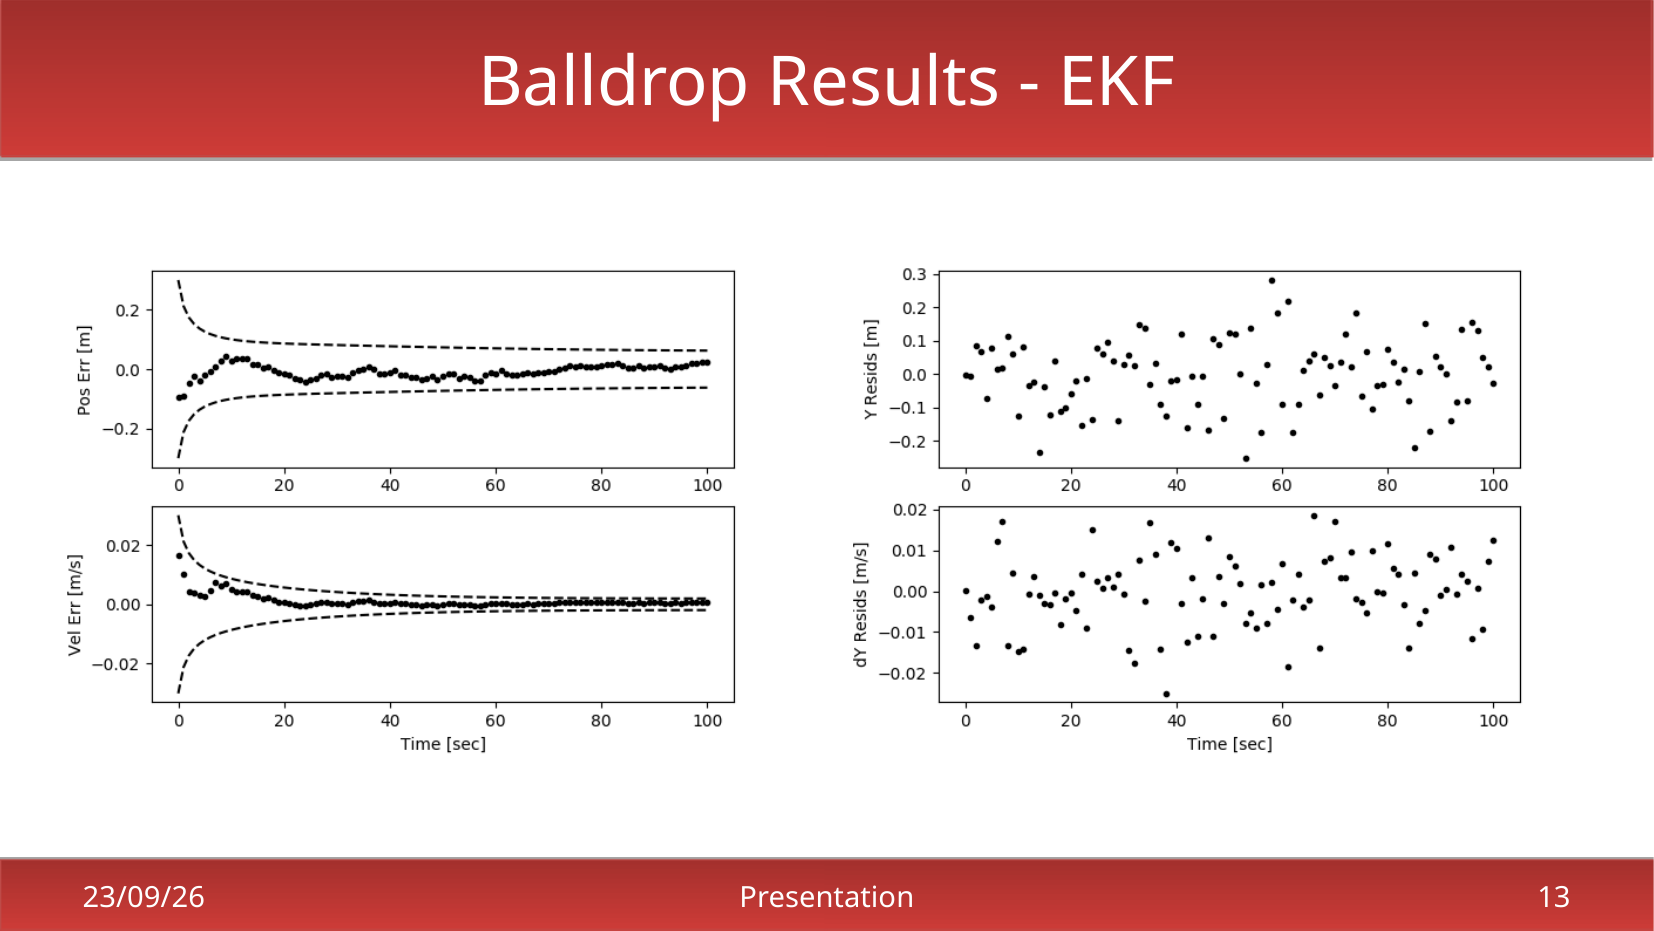

# Balldrop Results - EKF
Presentation
13